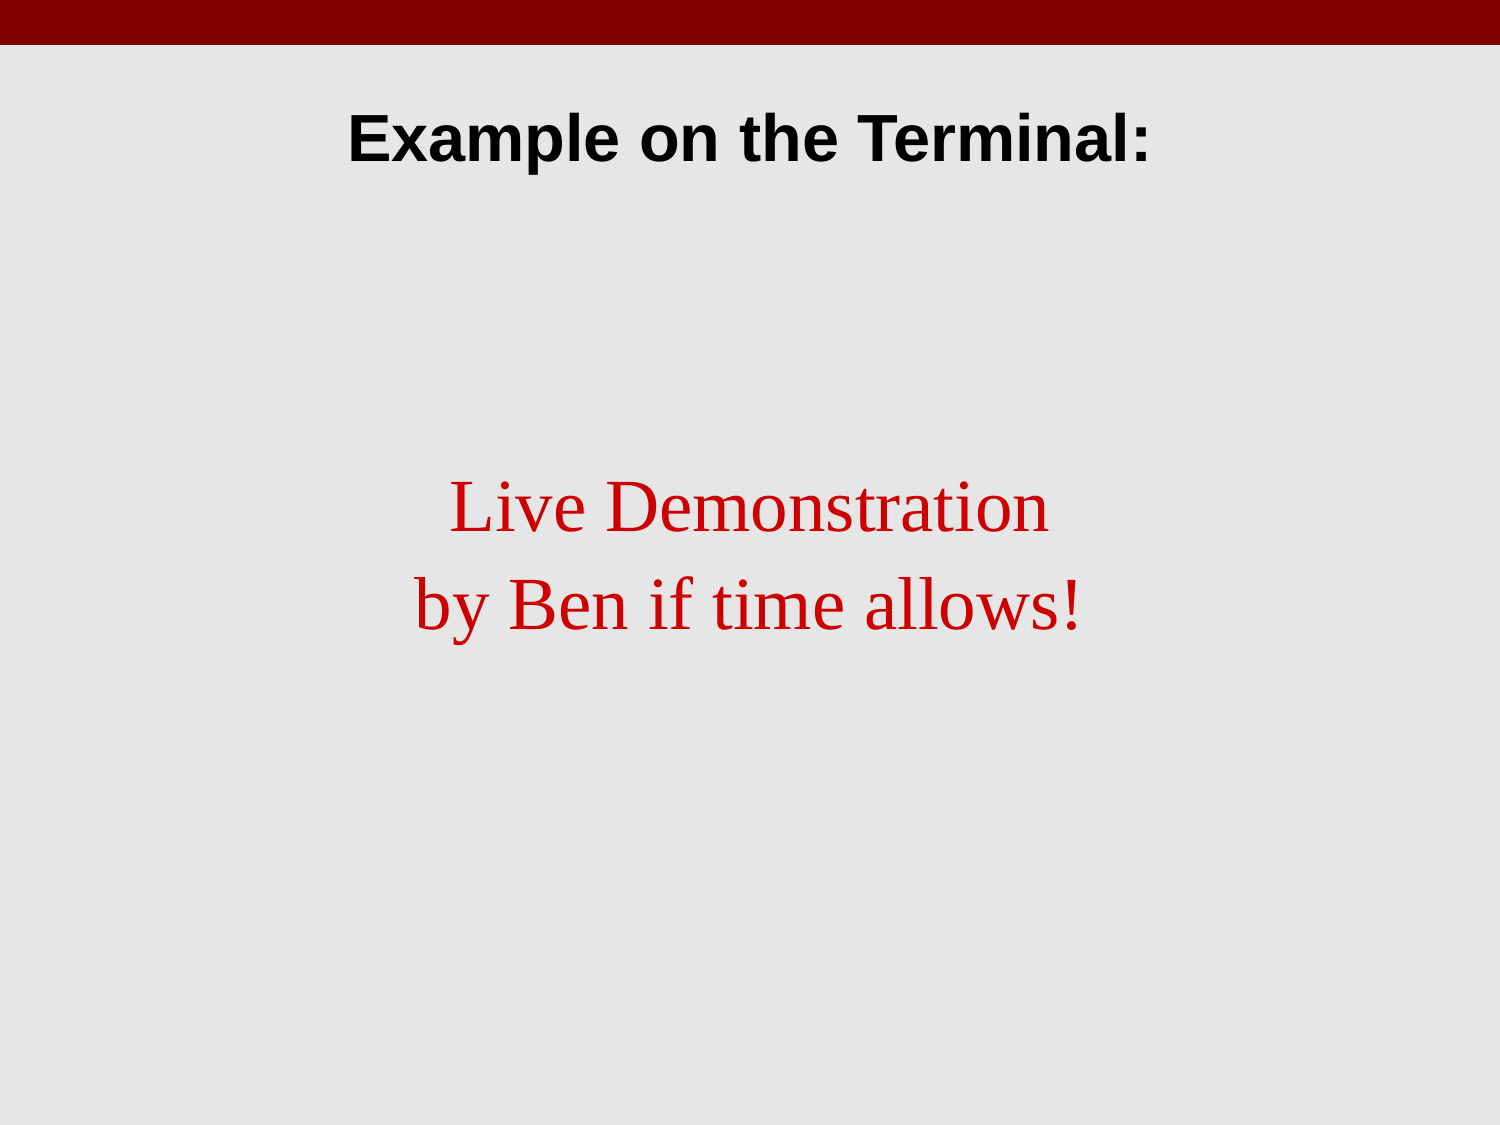

# Example on the Terminal:
Live Demonstration
by Ben if time allows!